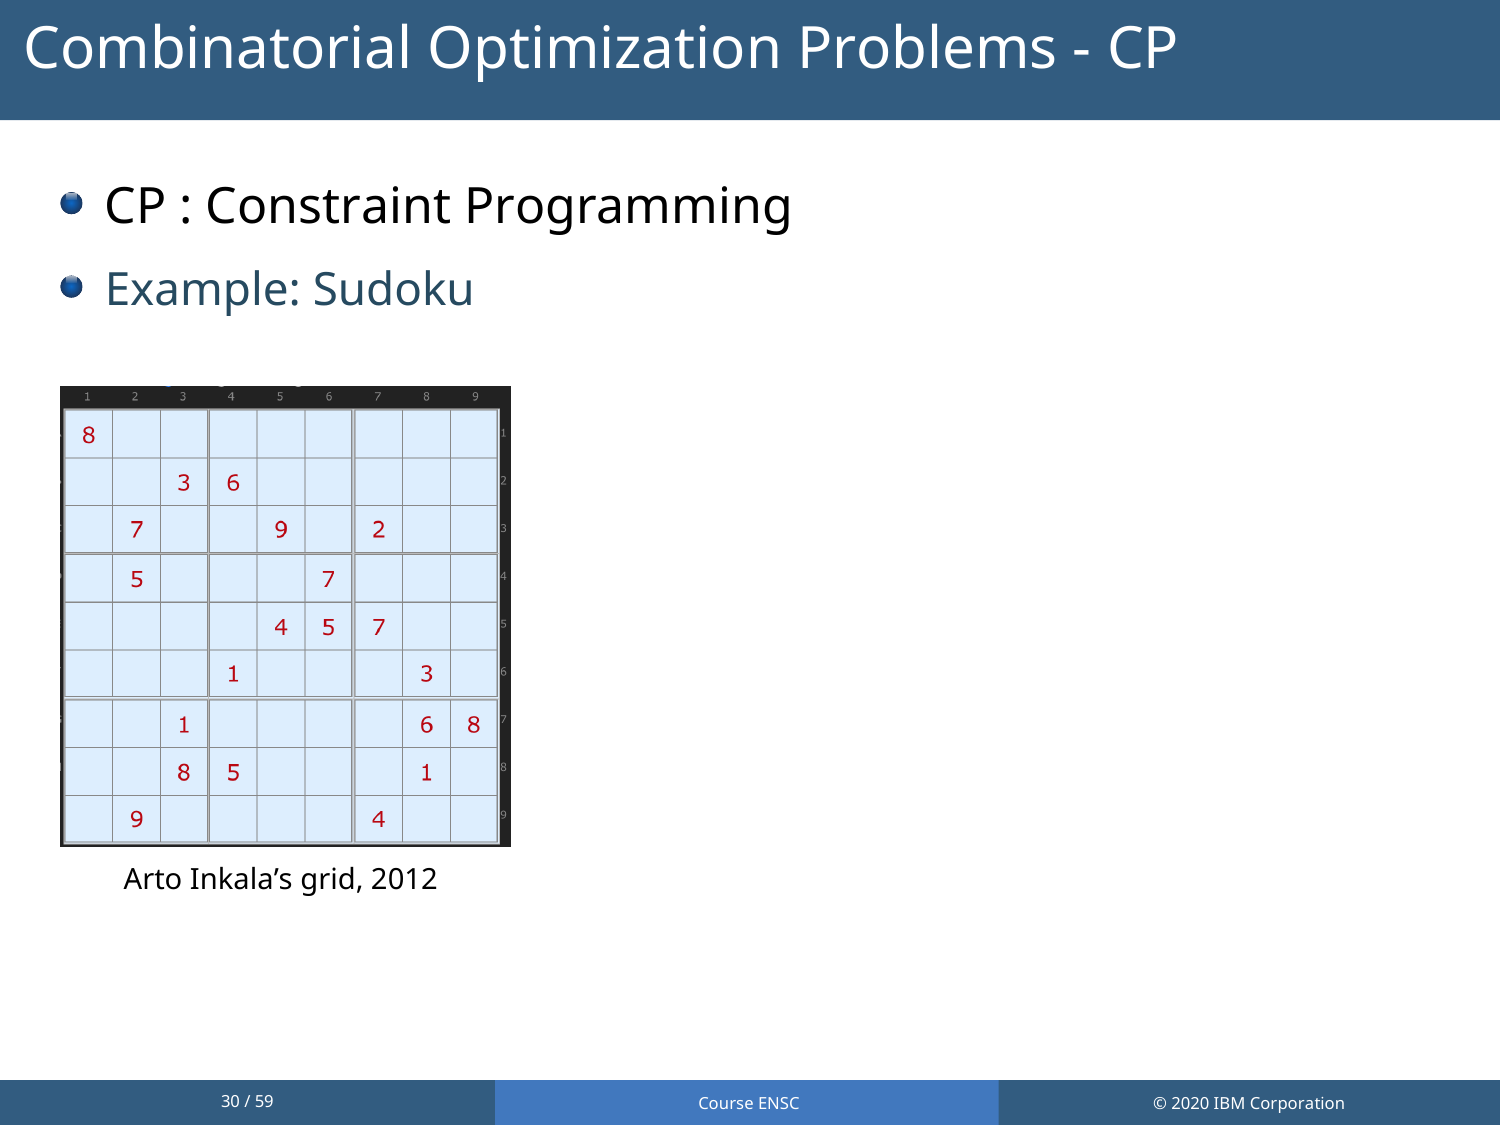

# Combinatorial Optimization Problems - CP
CP : Constraint Programming
Example: Sudoku
Arto Inkala’s grid, 2012